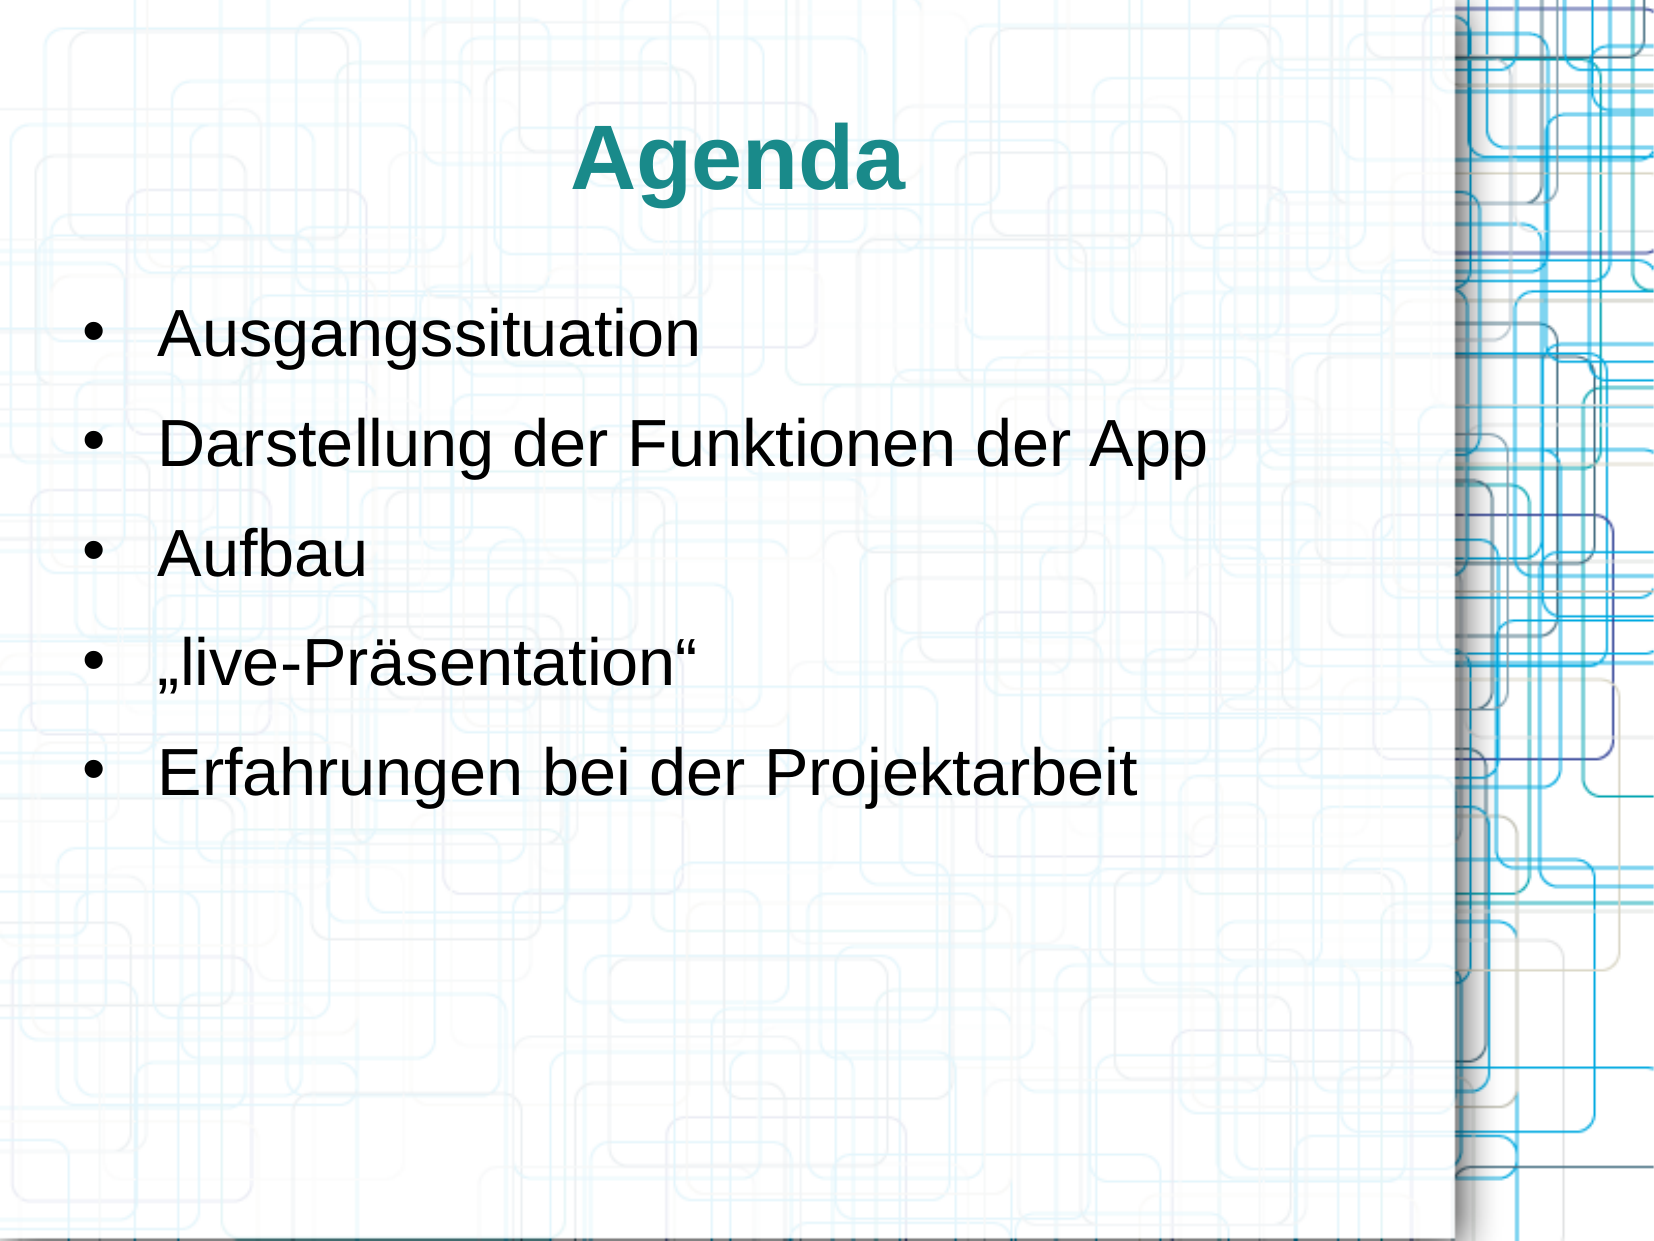

# Agenda
Ausgangssituation
Darstellung der Funktionen der App
Aufbau
„live-Präsentation“
Erfahrungen bei der Projektarbeit